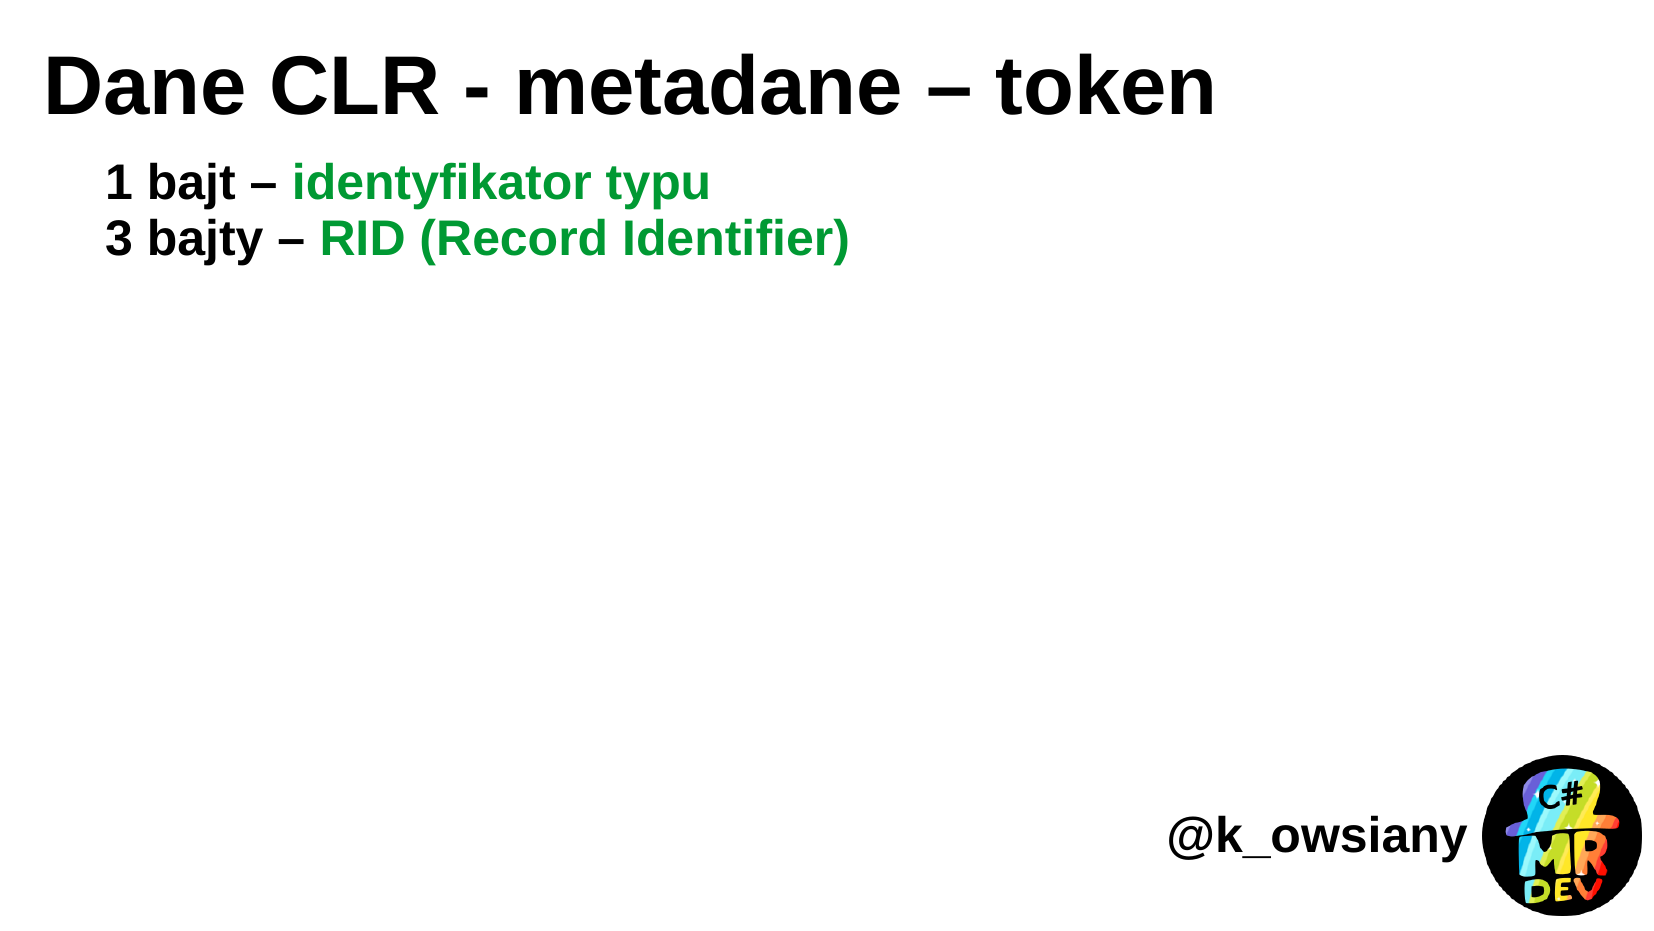

Dane CLR - metadane – token
1 bajt – identyfikator typu
3 bajty – RID (Record Identifier)